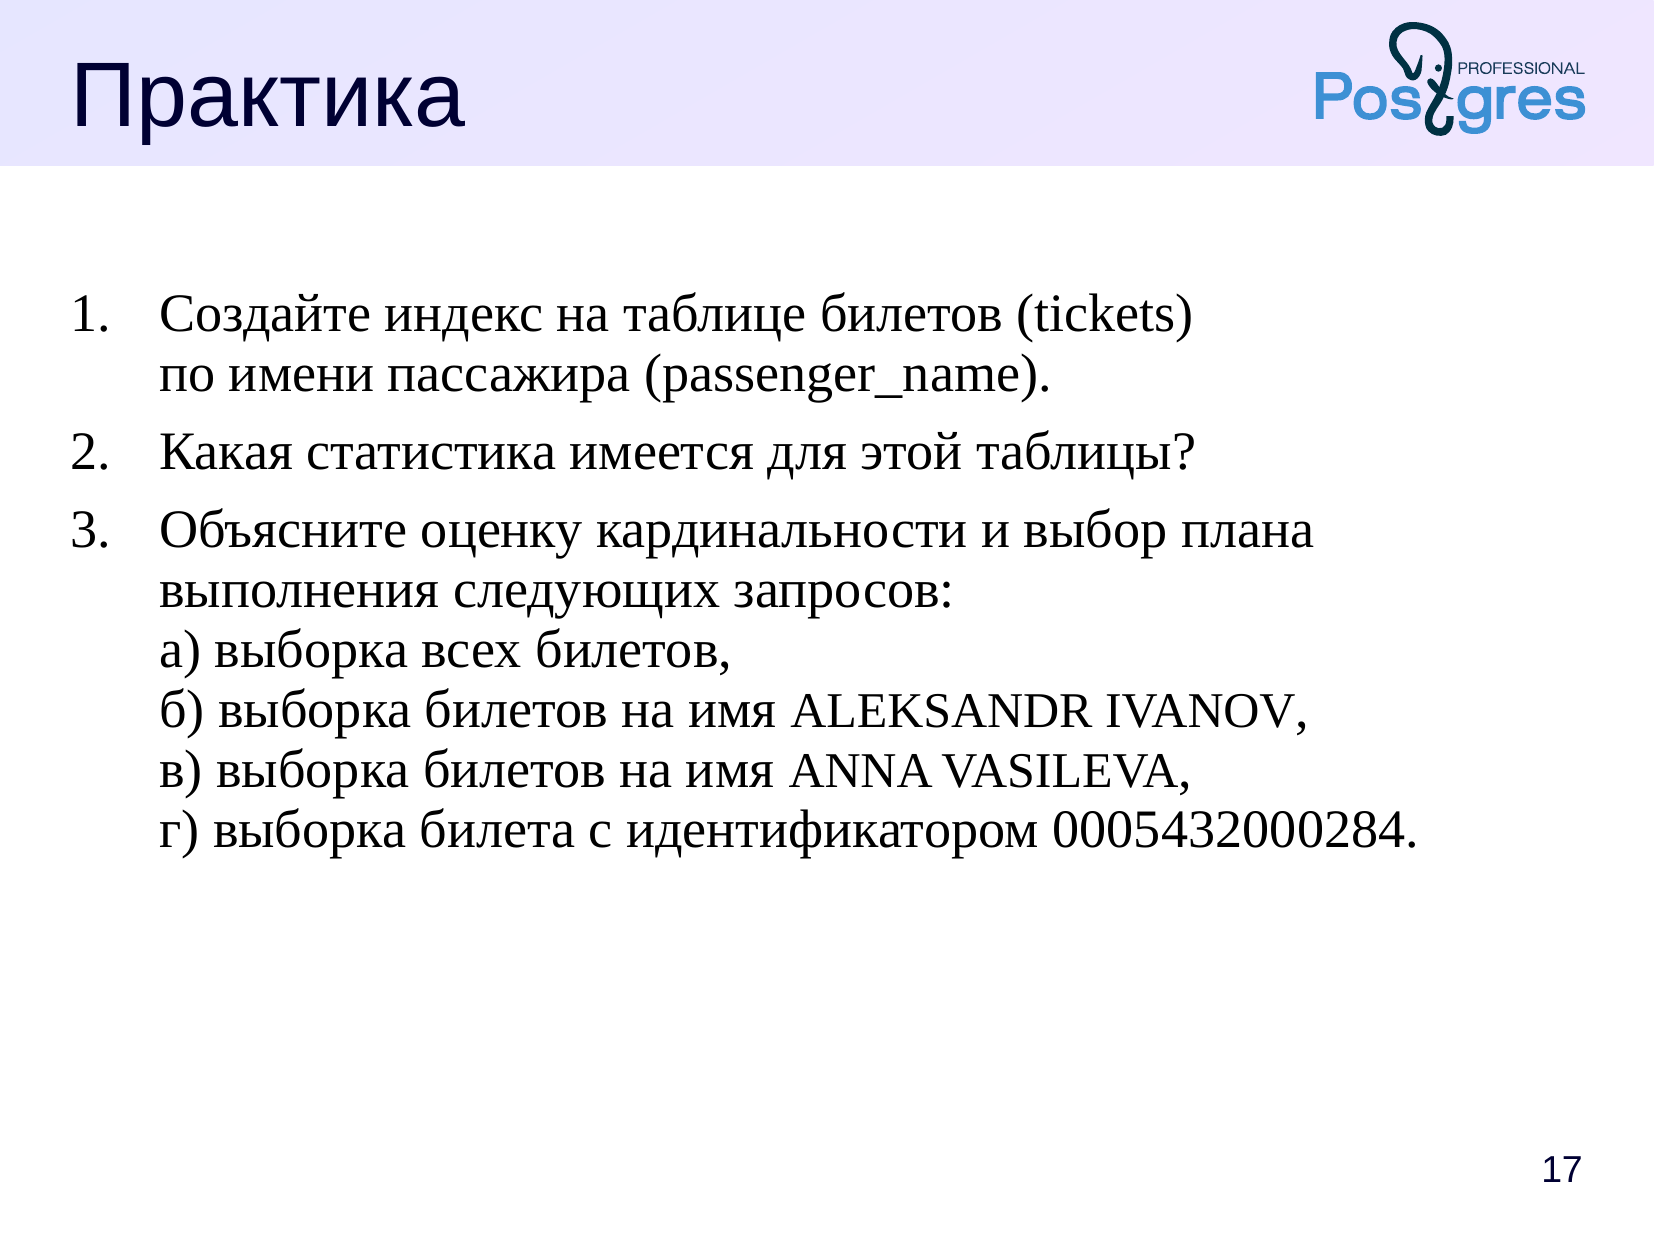

# Практика
Создайте индекс на таблице билетов (tickets)
по имени пассажира (passenger_name).
Какая статистика имеется для этой таблицы?
Объясните оценку кардинальности и выбор плана выполнения следующих запросов:
а) выборка всех билетов,
б) выборка билетов на имя ALEKSANDR IVANOV,
в) выборка билетов на имя ANNA VASILEVA,
г) выборка билета с идентификатором 0005432000284.